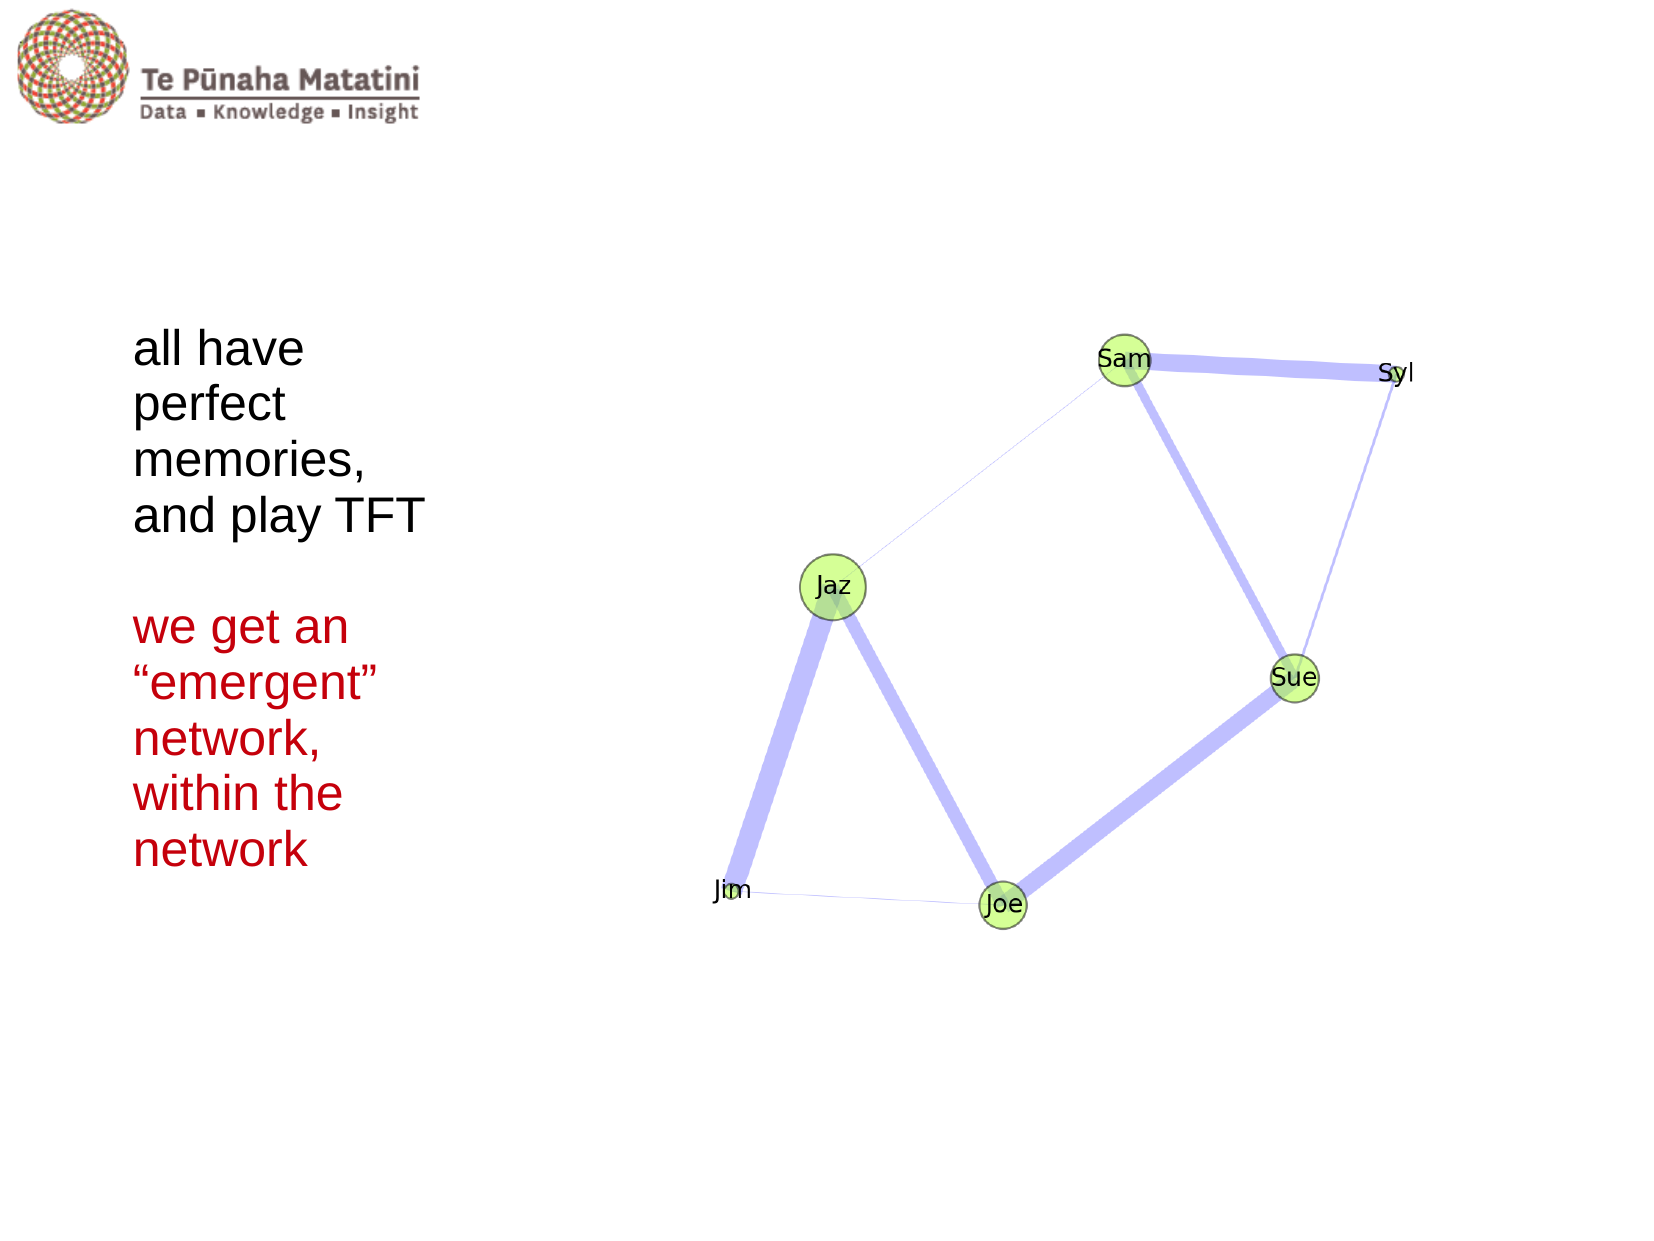

all have perfect memories, and play TFT
we get an “emergent” network, within the network